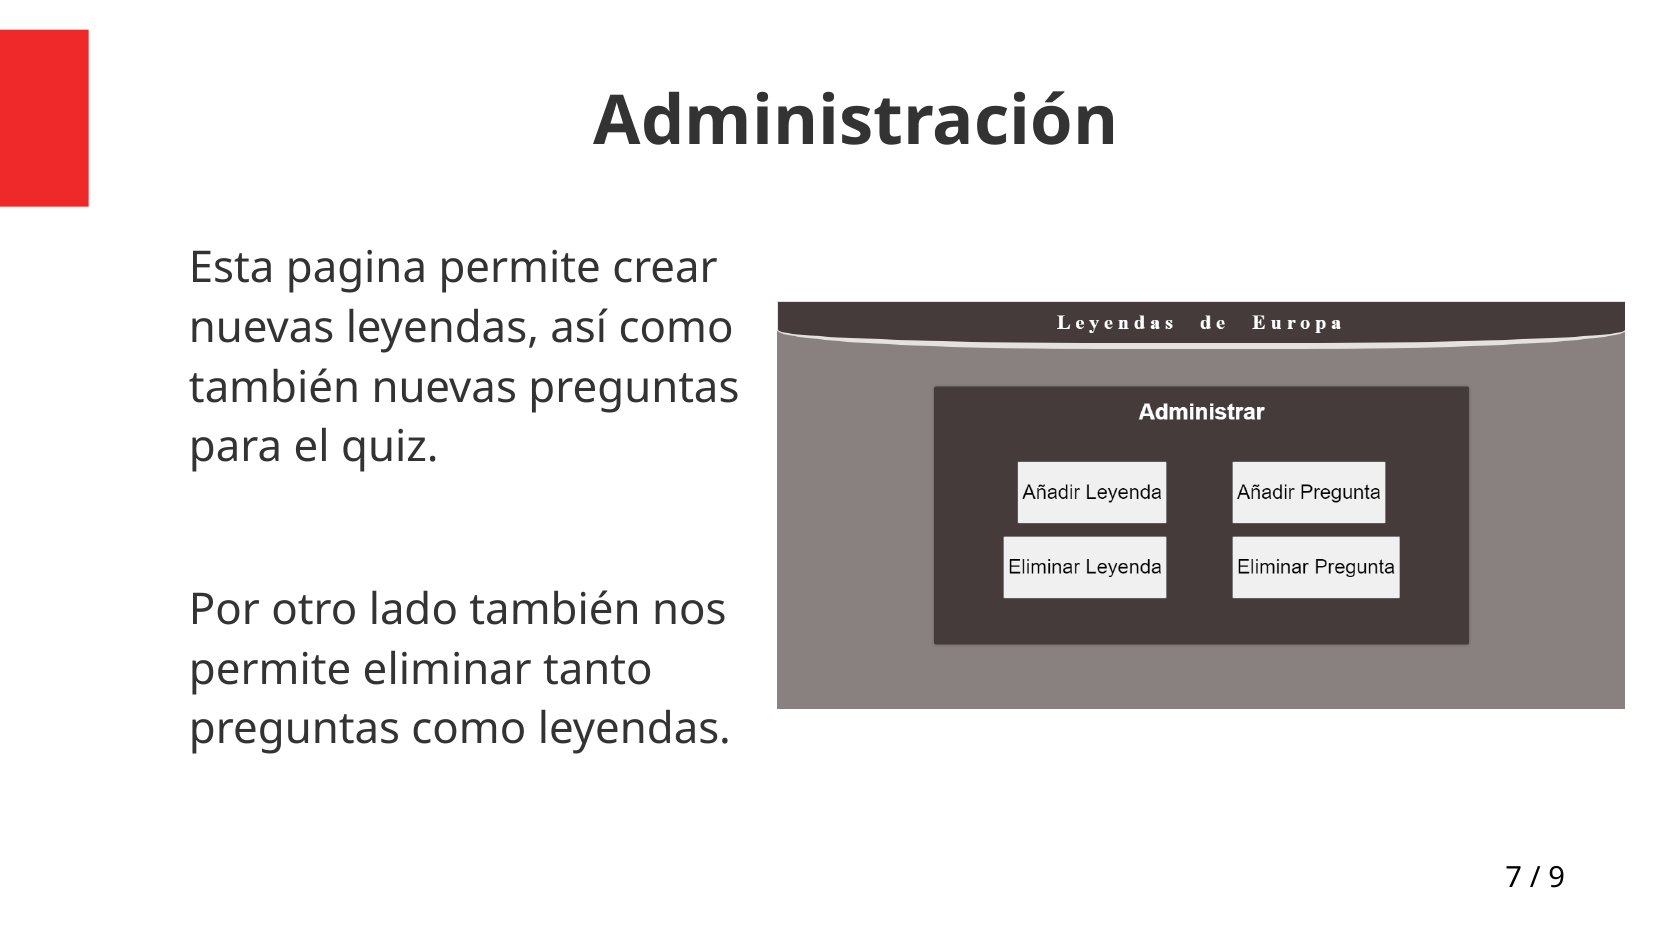

# Administración
Esta pagina permite crear nuevas leyendas, así como también nuevas preguntas para el quiz.
Por otro lado también nos permite eliminar tanto preguntas como leyendas.
7